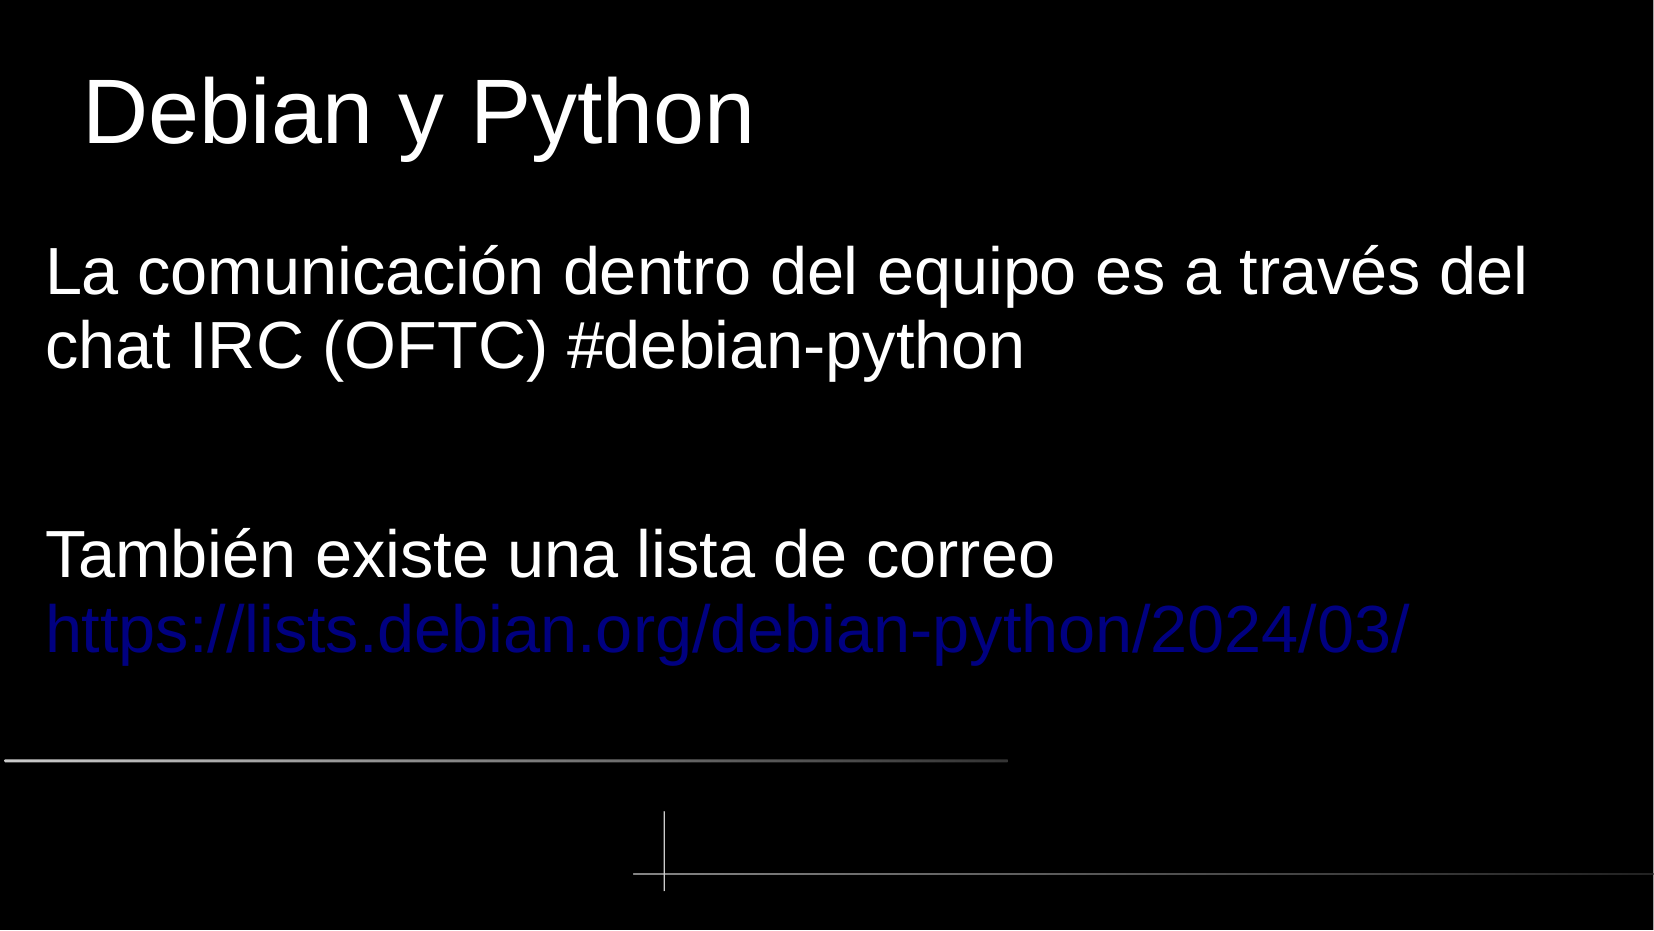

Debian y Python
# La comunicación dentro del equipo es a través del chat IRC (OFTC) #debian-python
También existe una lista de correo https://lists.debian.org/debian-python/2024/03/